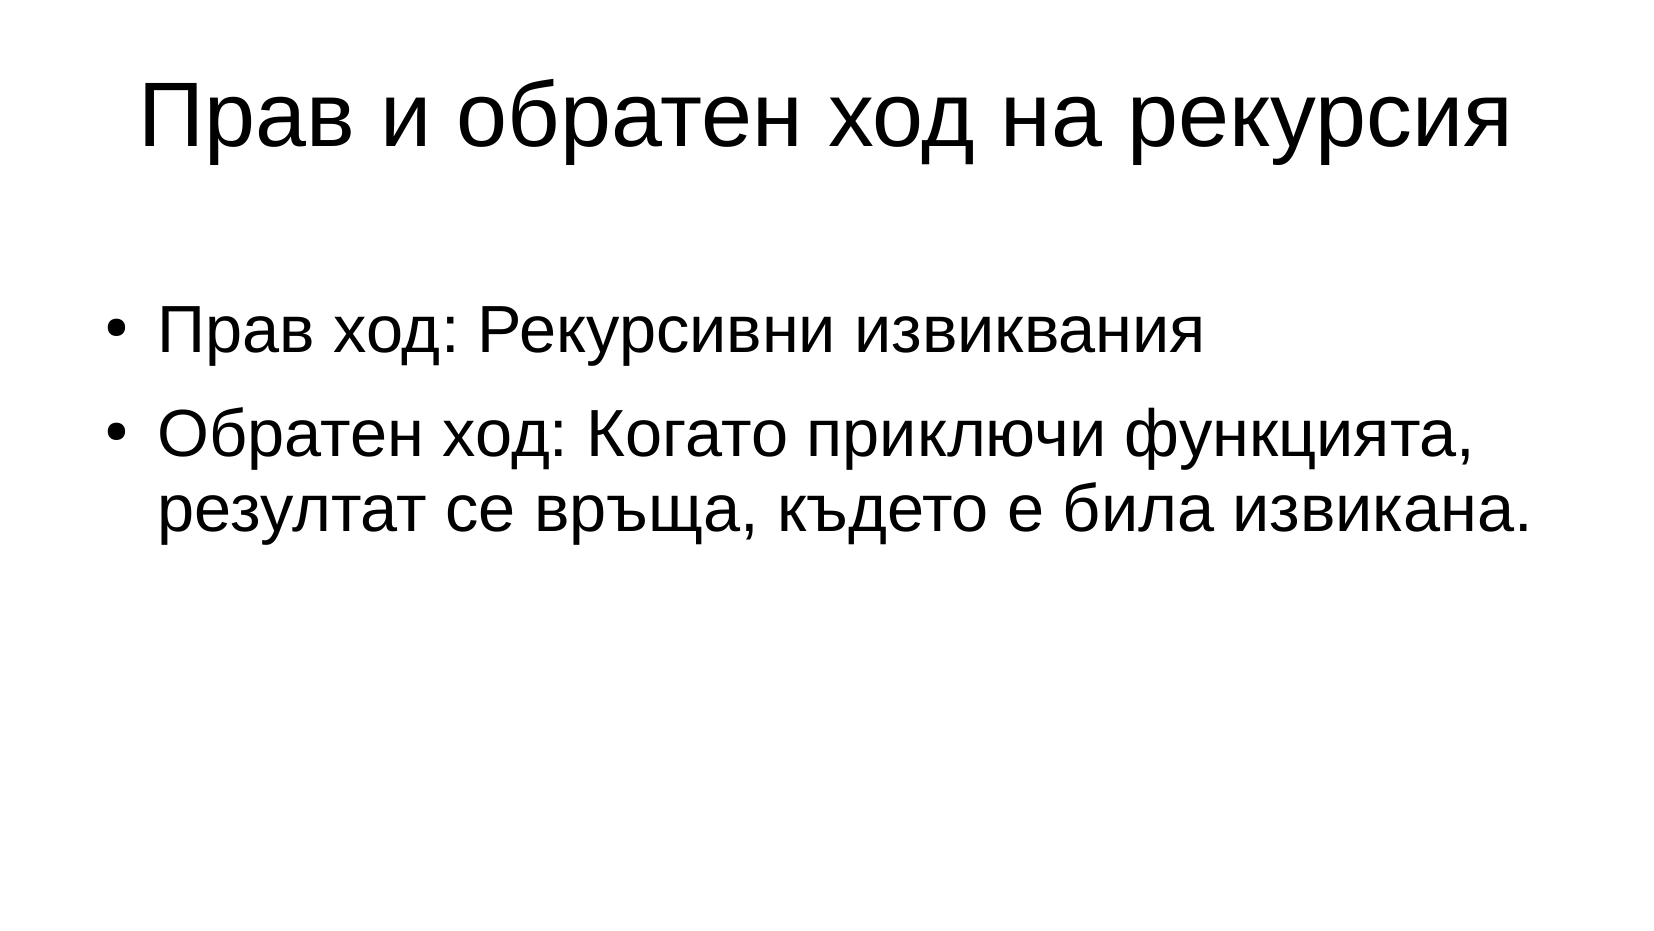

# Прав и обратен ход на рекурсия
Прав ход: Рекурсивни извиквания
Обратен ход: Когато приключи функцията, резултат се връща, където е била извикана.